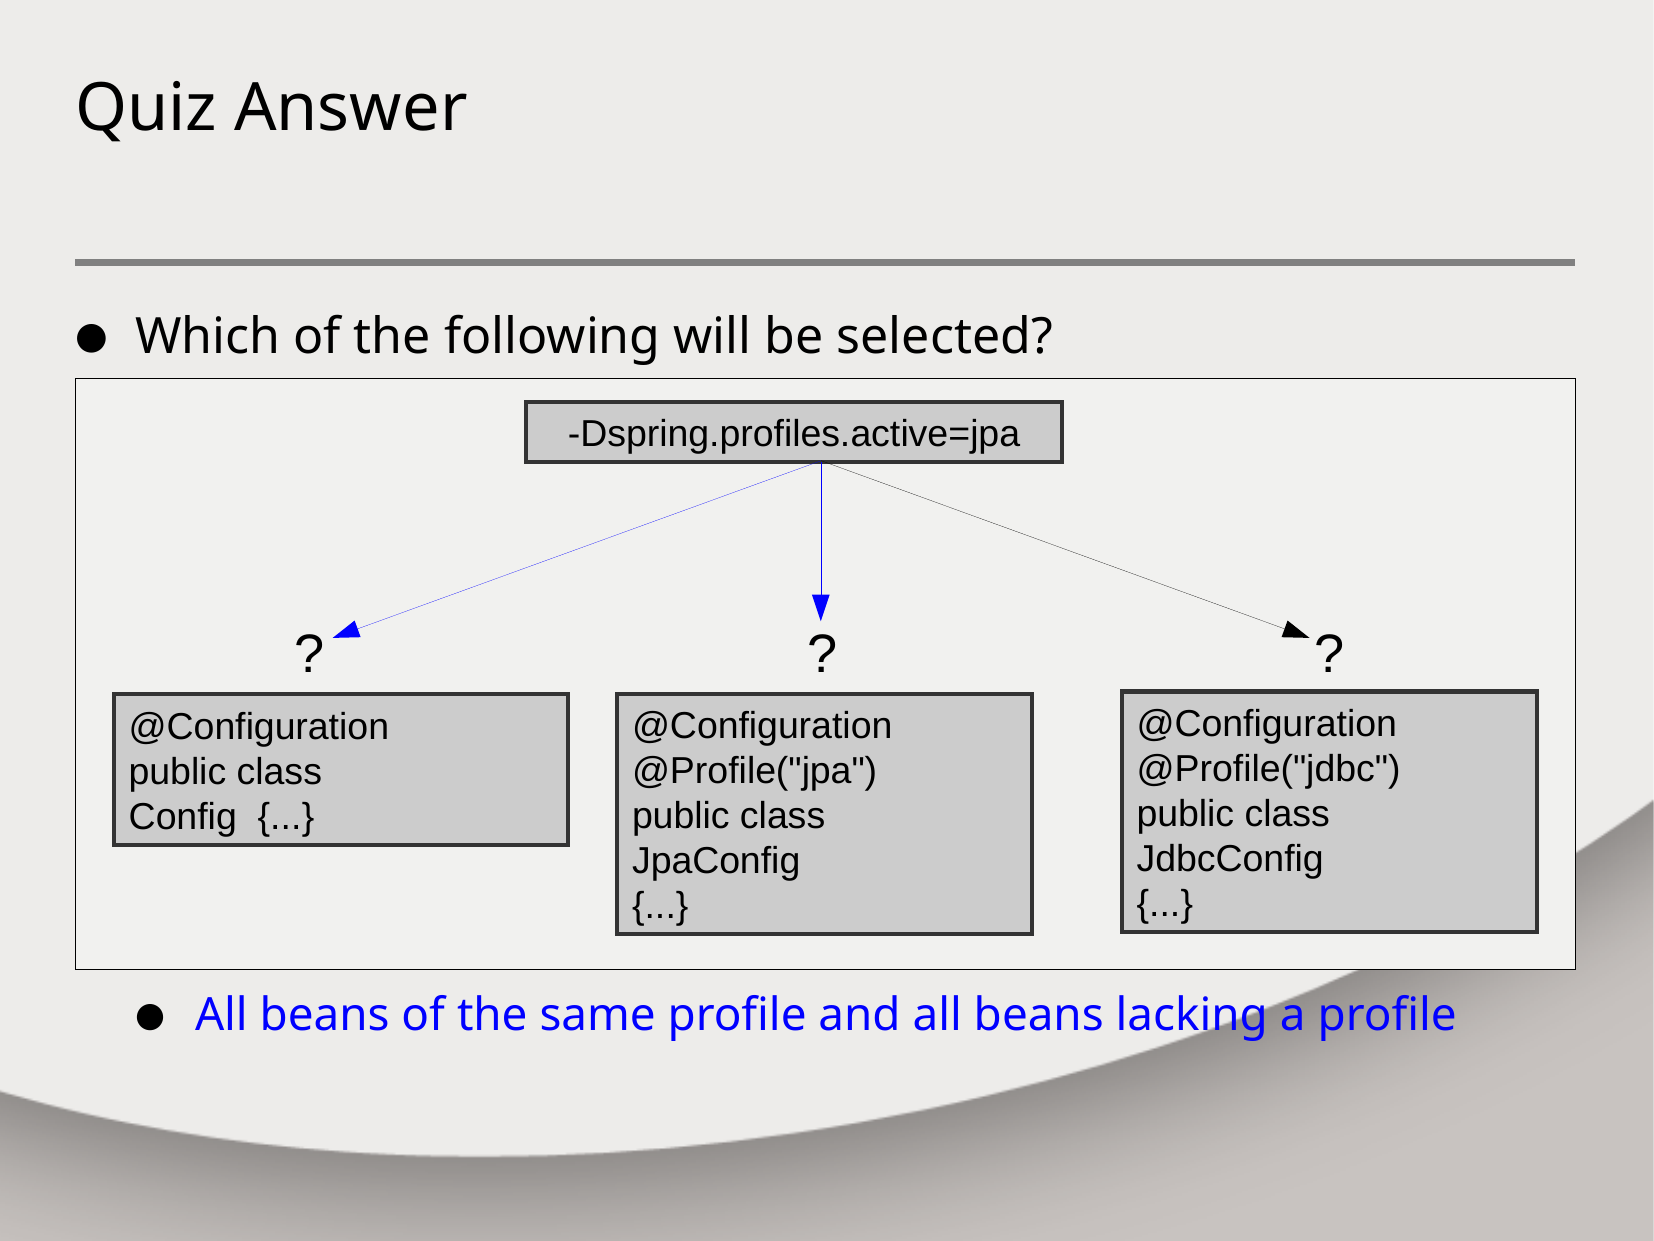

# Quiz Answer
Which of the following will be selected?
All beans of the same profile and all beans lacking a profile
-Dspring.profiles.active=jpa
?
?
?
@Configuration
@Profile("jdbc")
public class
JdbcConfig
{...}
@Configuration
@Profile("jpa")
public class
JpaConfig
{...}
@Configuration
public class
Config {...}